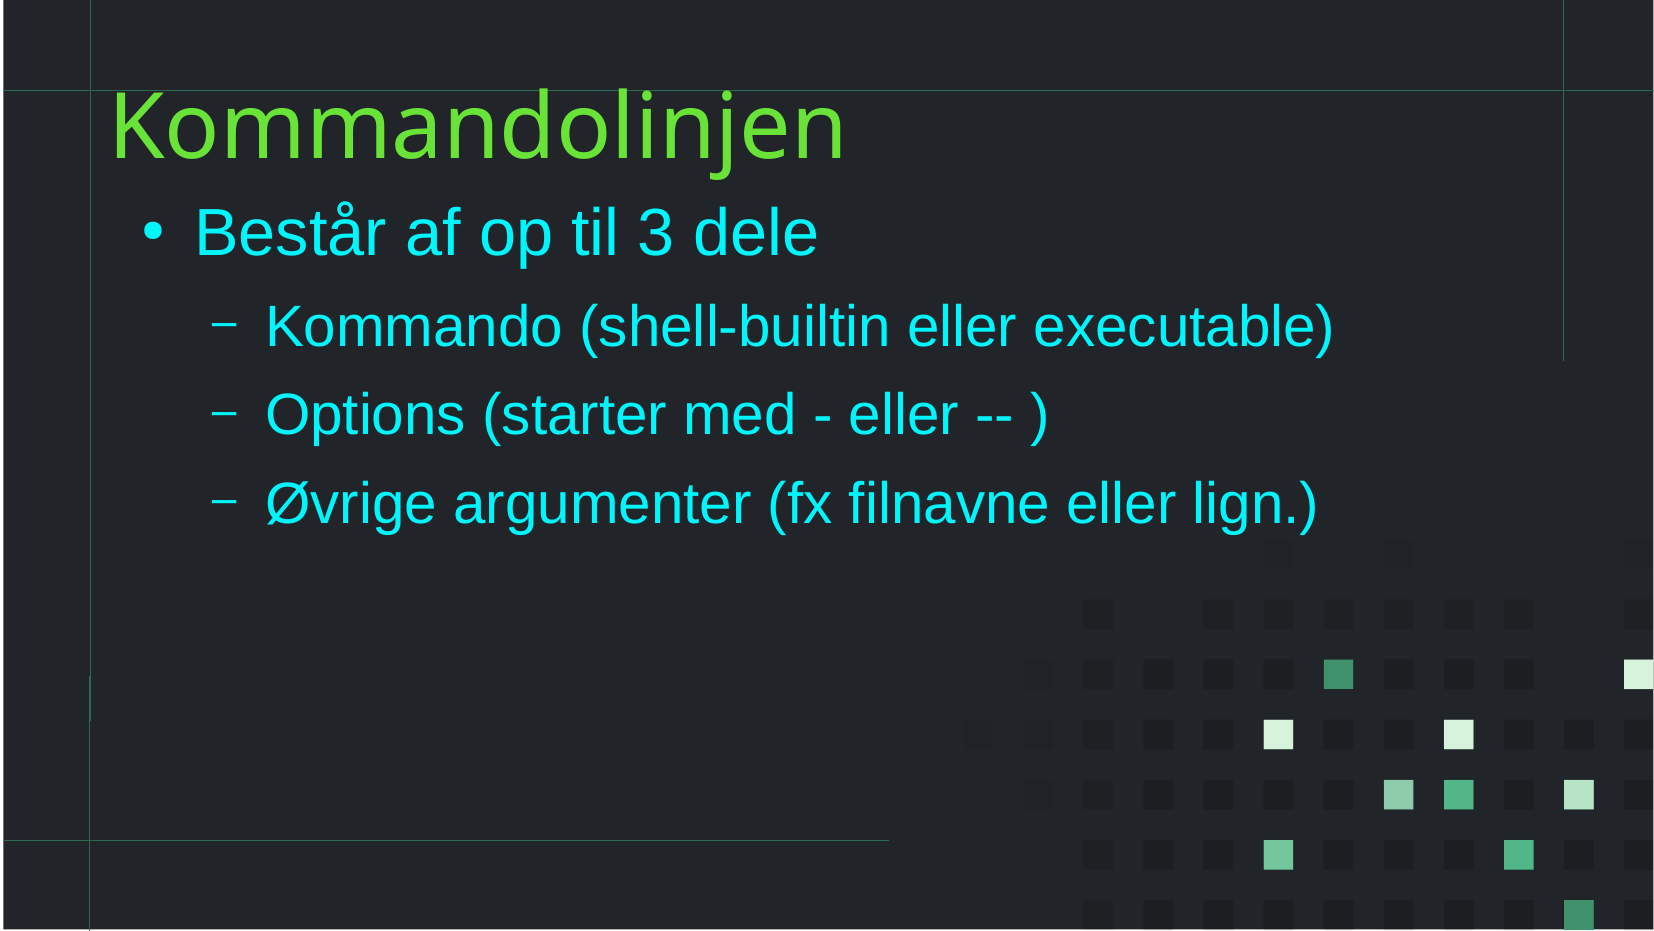

# Kommandolinjen
Består af op til 3 dele
Kommando (shell-builtin eller executable)
Options (starter med - eller -- )
Øvrige argumenter (fx filnavne eller lign.)